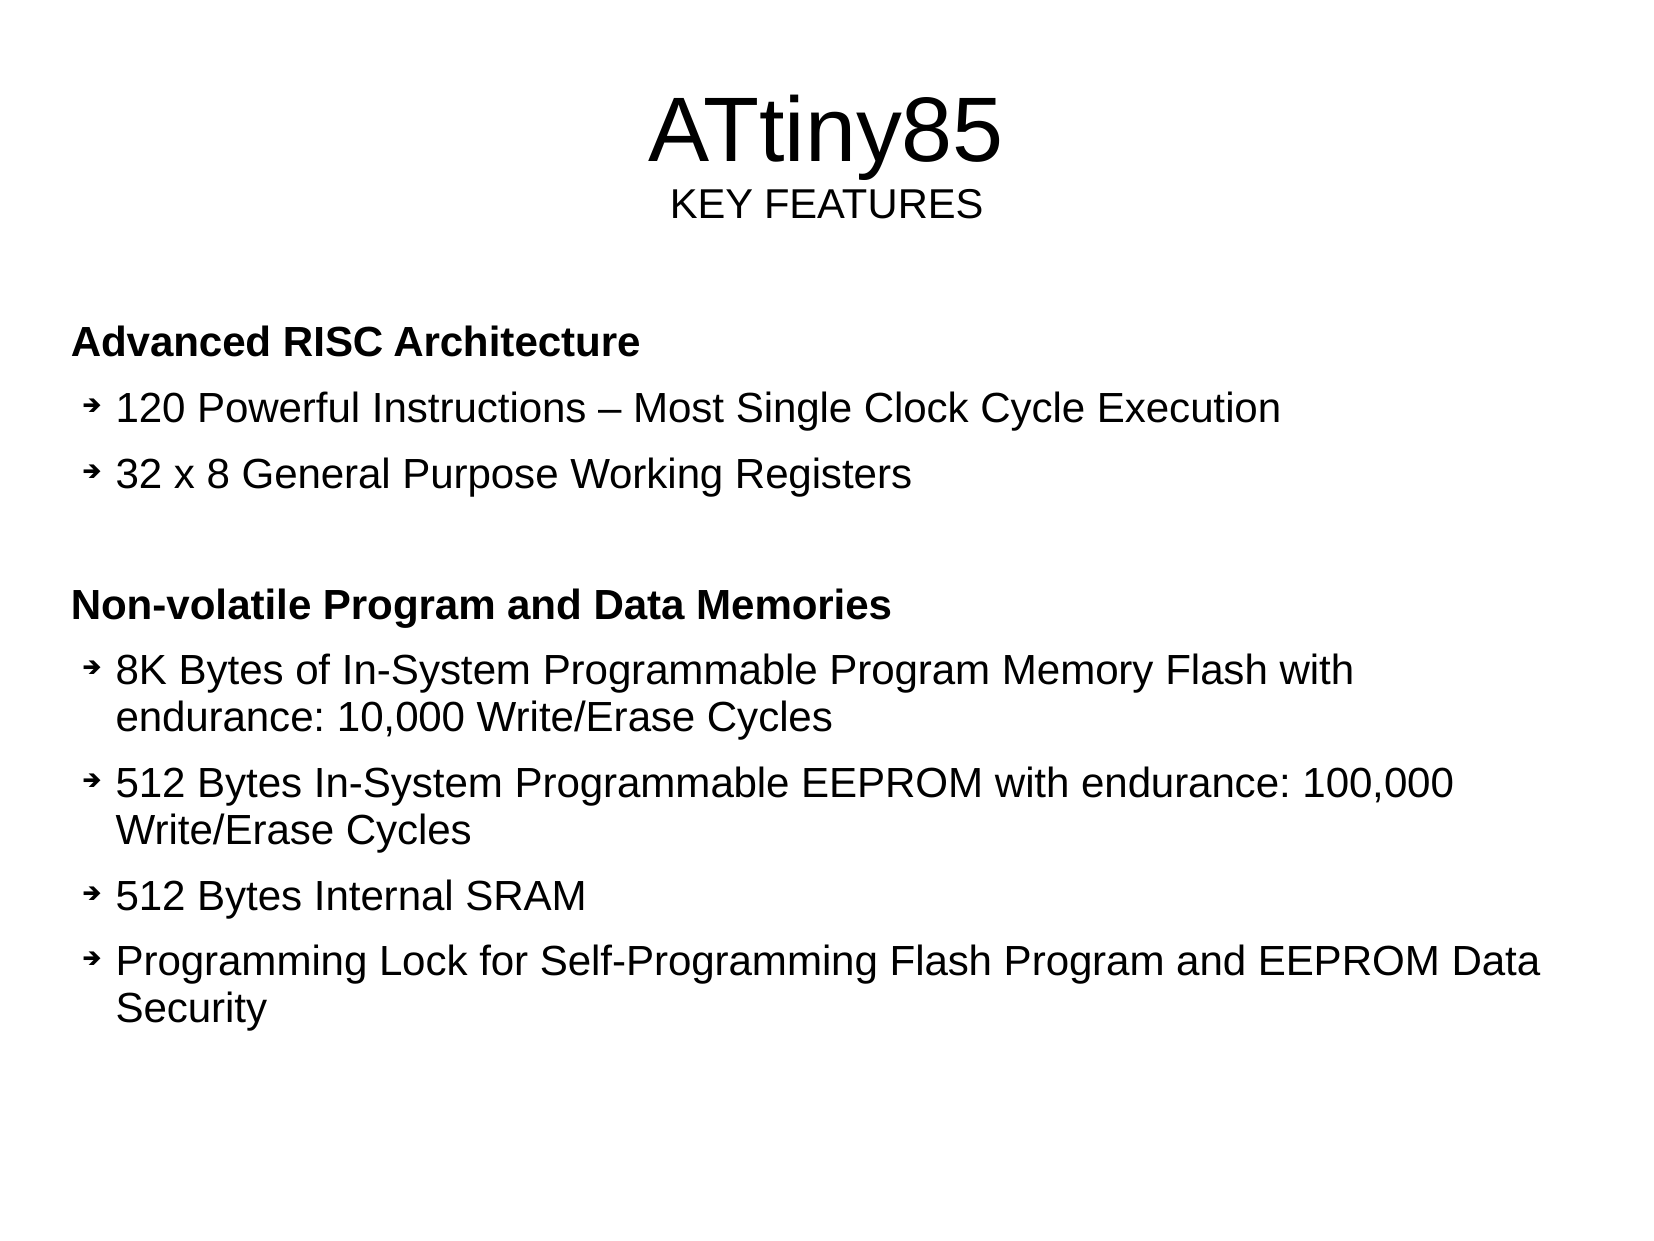

# ATtiny85 KEY FEATURES
Advanced RISC Architecture
120 Powerful Instructions – Most Single Clock Cycle Execution
32 x 8 General Purpose Working Registers
Non-volatile Program and Data Memories
8K Bytes of In-System Programmable Program Memory Flash with endurance: 10,000 Write/Erase Cycles
512 Bytes In-System Programmable EEPROM with endurance: 100,000 Write/Erase Cycles
512 Bytes Internal SRAM
Programming Lock for Self-Programming Flash Program and EEPROM Data Security